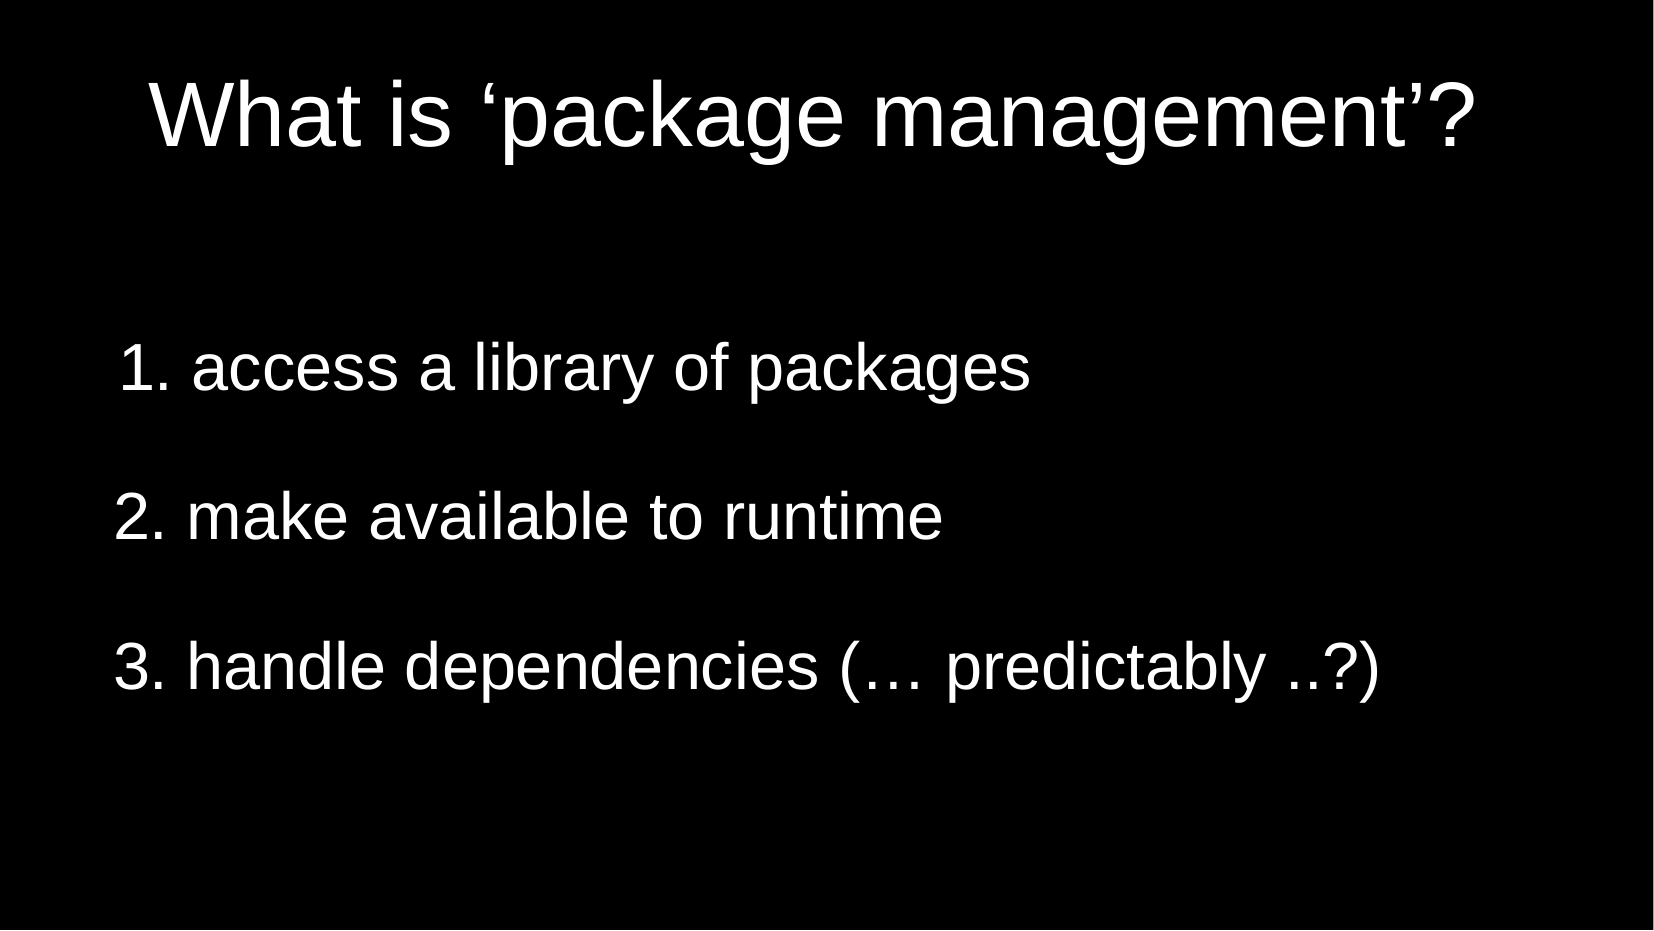

# What is ‘package management’?
1. access a library of packages
 2. make available to runtime
 3. handle dependencies (… predictably ..?)